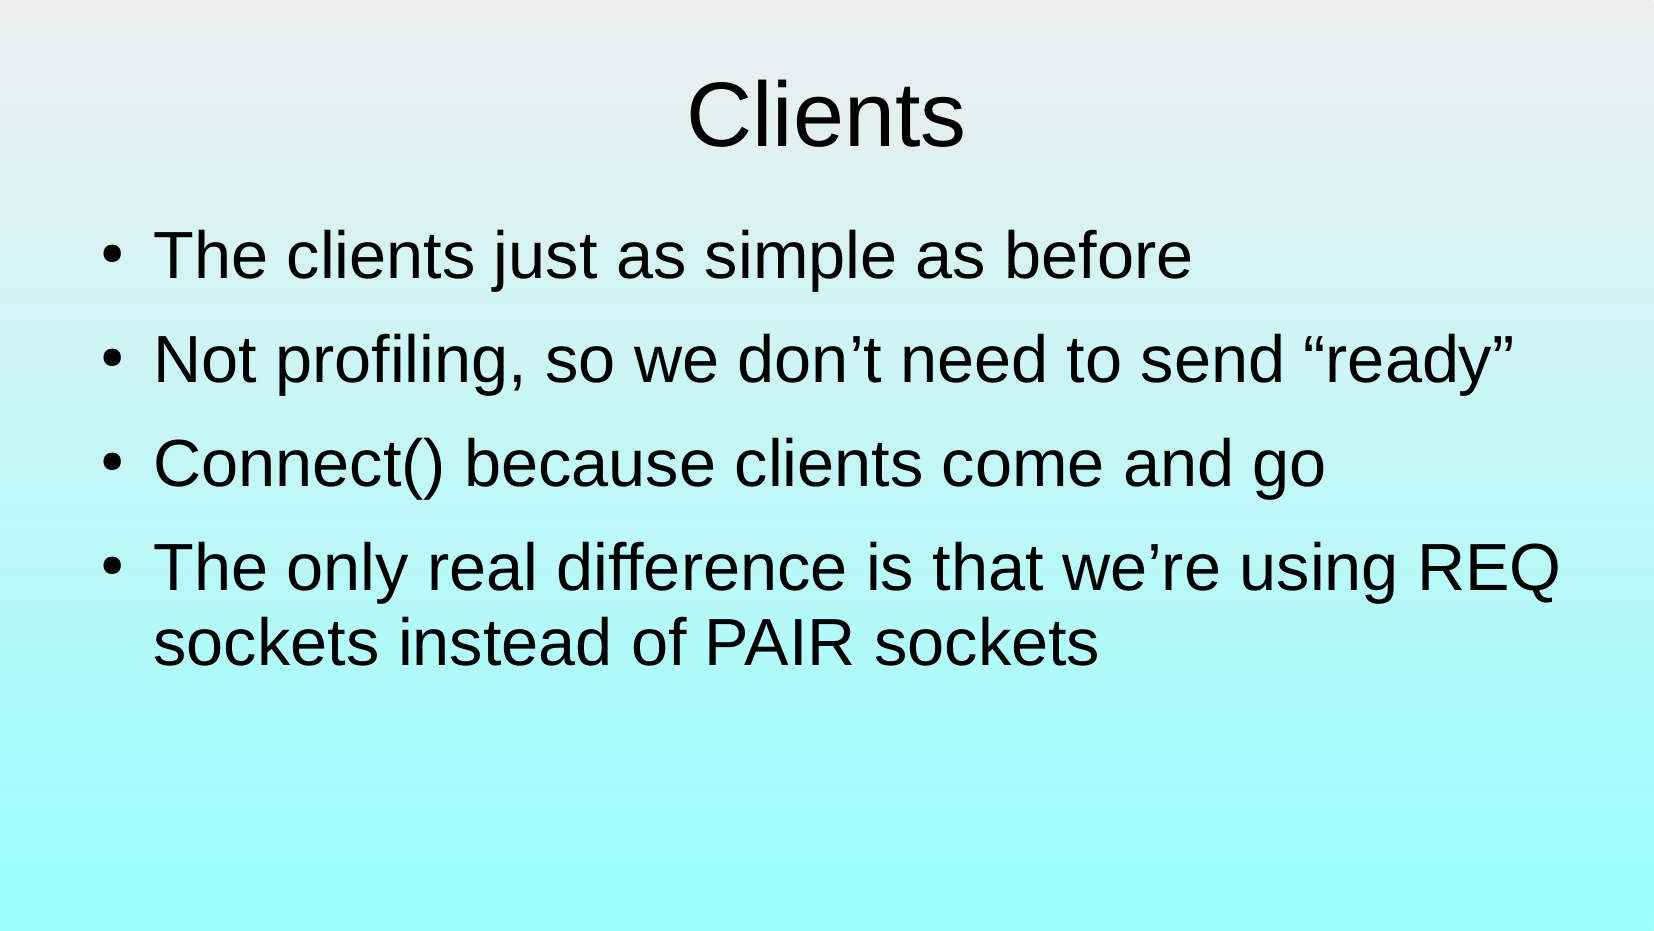

# Clients
The clients just as simple as before
Not profiling, so we don’t need to send “ready”
Connect() because clients come and go
The only real difference is that we’re using REQ sockets instead of PAIR sockets